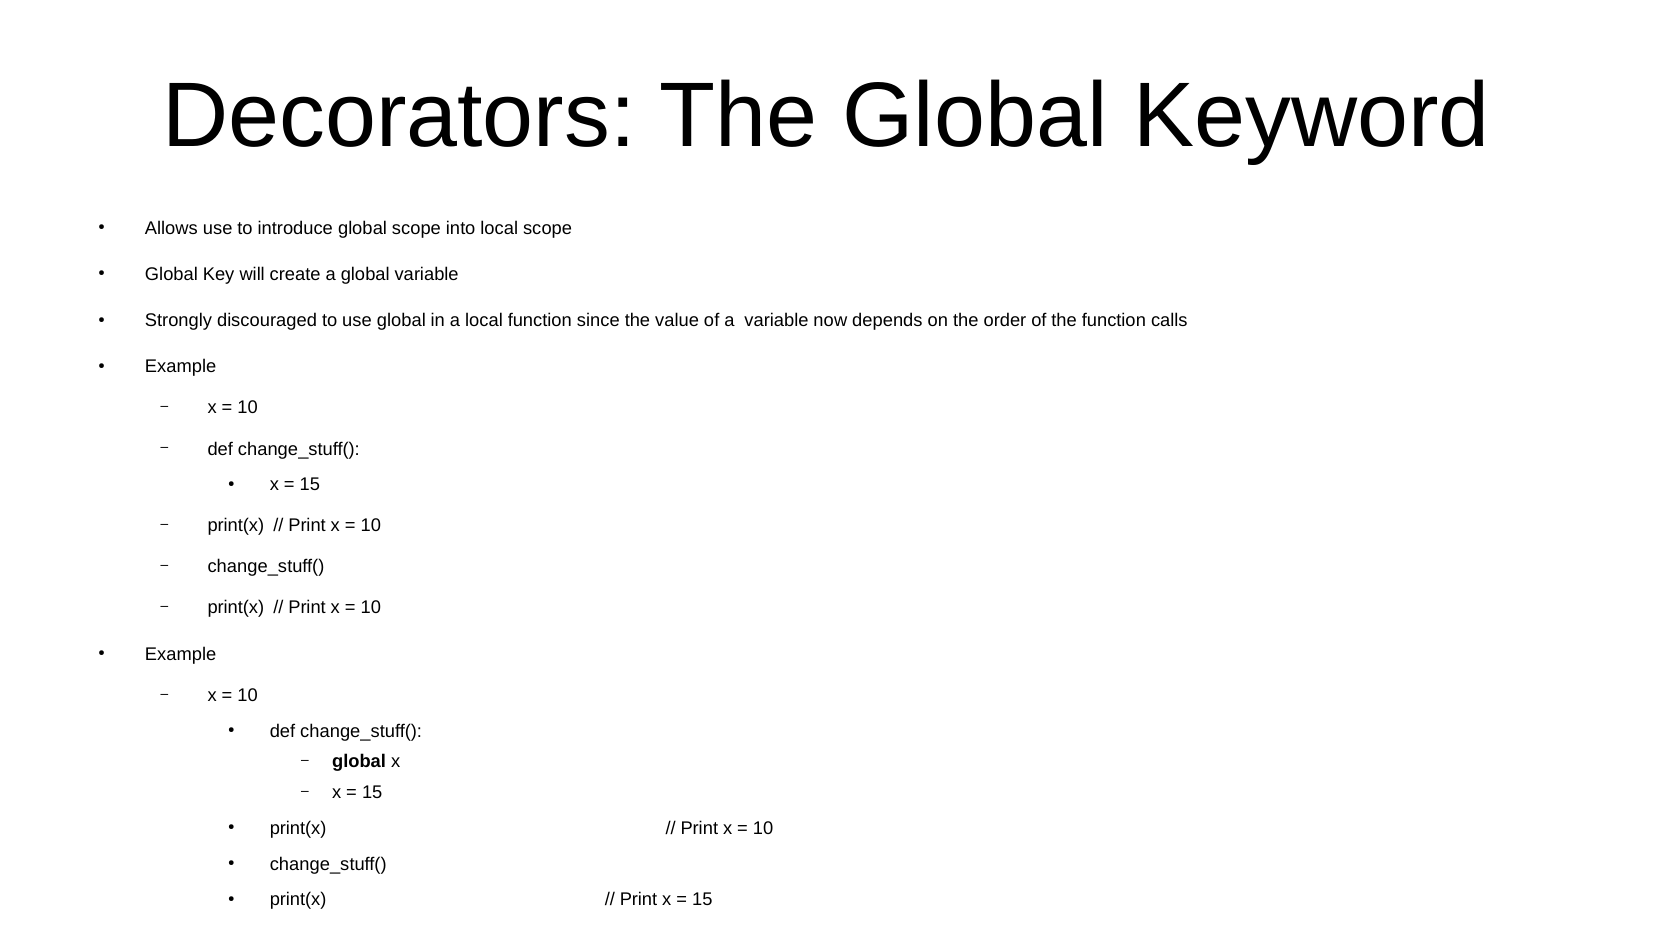

# Decorators: The Global Keyword
Allows use to introduce global scope into local scope
Global Key will create a global variable
Strongly discouraged to use global in a local function since the value of a variable now depends on the order of the function calls
Example
x = 10
def change_stuff():
x = 15
print(x)					// Print x = 10
change_stuff()
print(x)					// Print x = 10
Example
x = 10
def change_stuff():
global x
x = 15
print(x)						 			 	 	 				// Print x = 10
change_stuff()
print(x)						 	 	 	 	 // Print x = 15